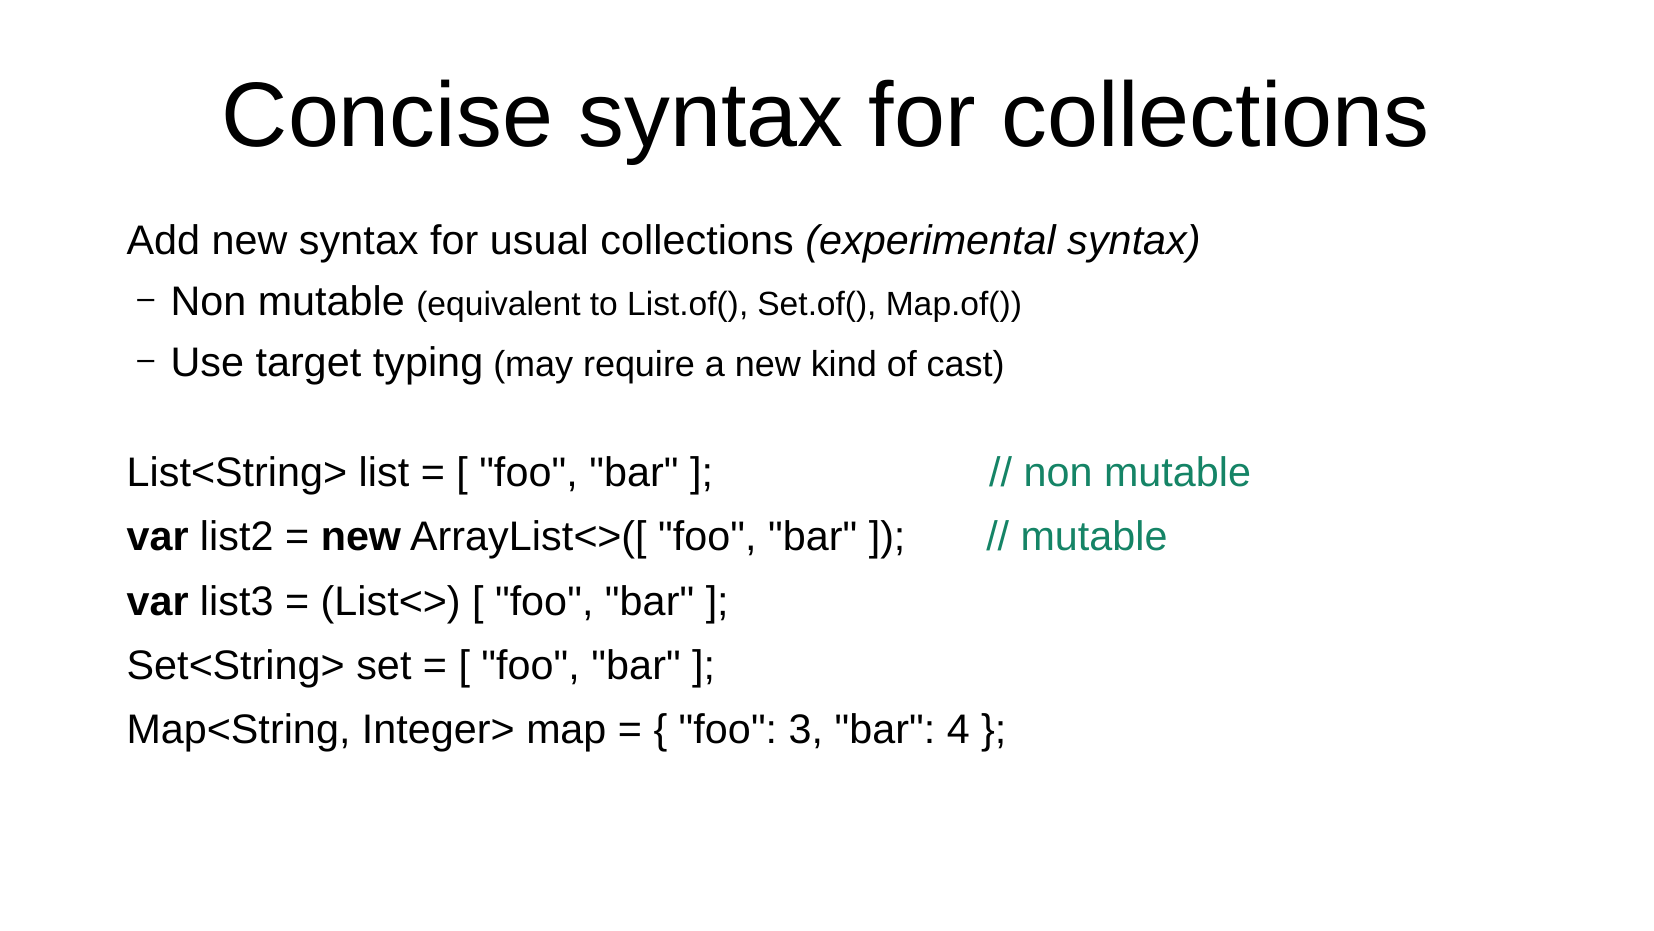

# Concise syntax for collections
Add new syntax for usual collections (experimental syntax)
Non mutable (equivalent to List.of(), Set.of(), Map.of())
Use target typing (may require a new kind of cast)
List<String> list = [ "foo", "bar" ]; // non mutable
var list2 = new ArrayList<>([ "foo", "bar" ]); // mutable
var list3 = (List<>) [ "foo", "bar" ];
Set<String> set = [ "foo", "bar" ];
Map<String, Integer> map = { "foo": 3, "bar": 4 };